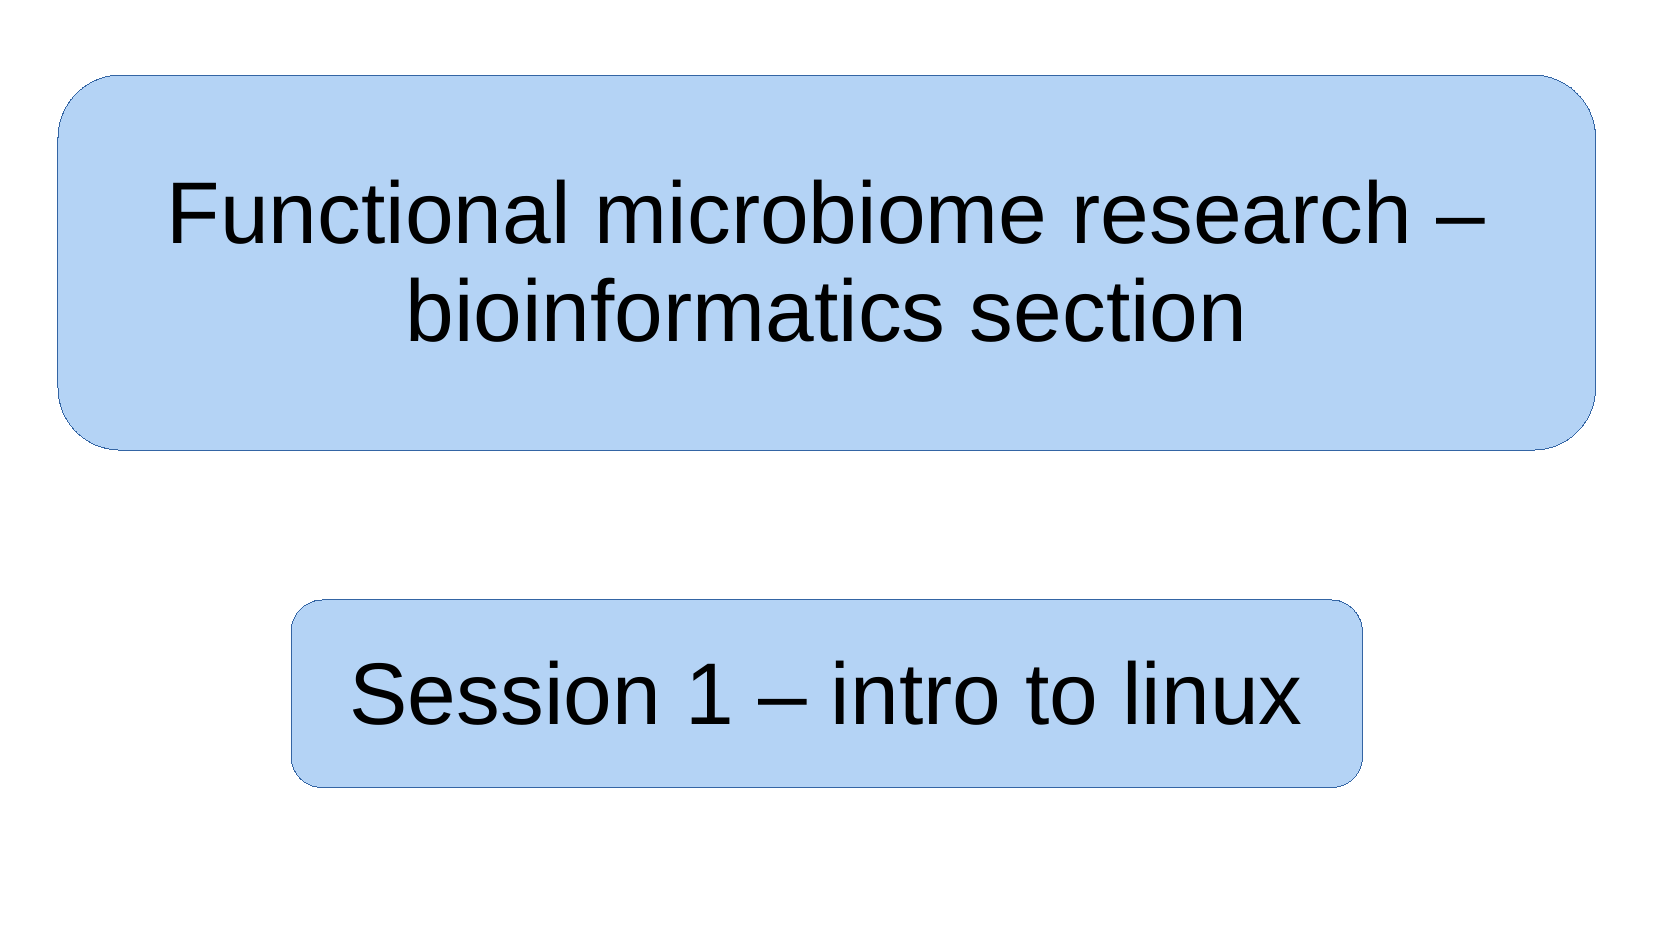

Functional microbiome research – bioinformatics section
Session 1 – intro to linux